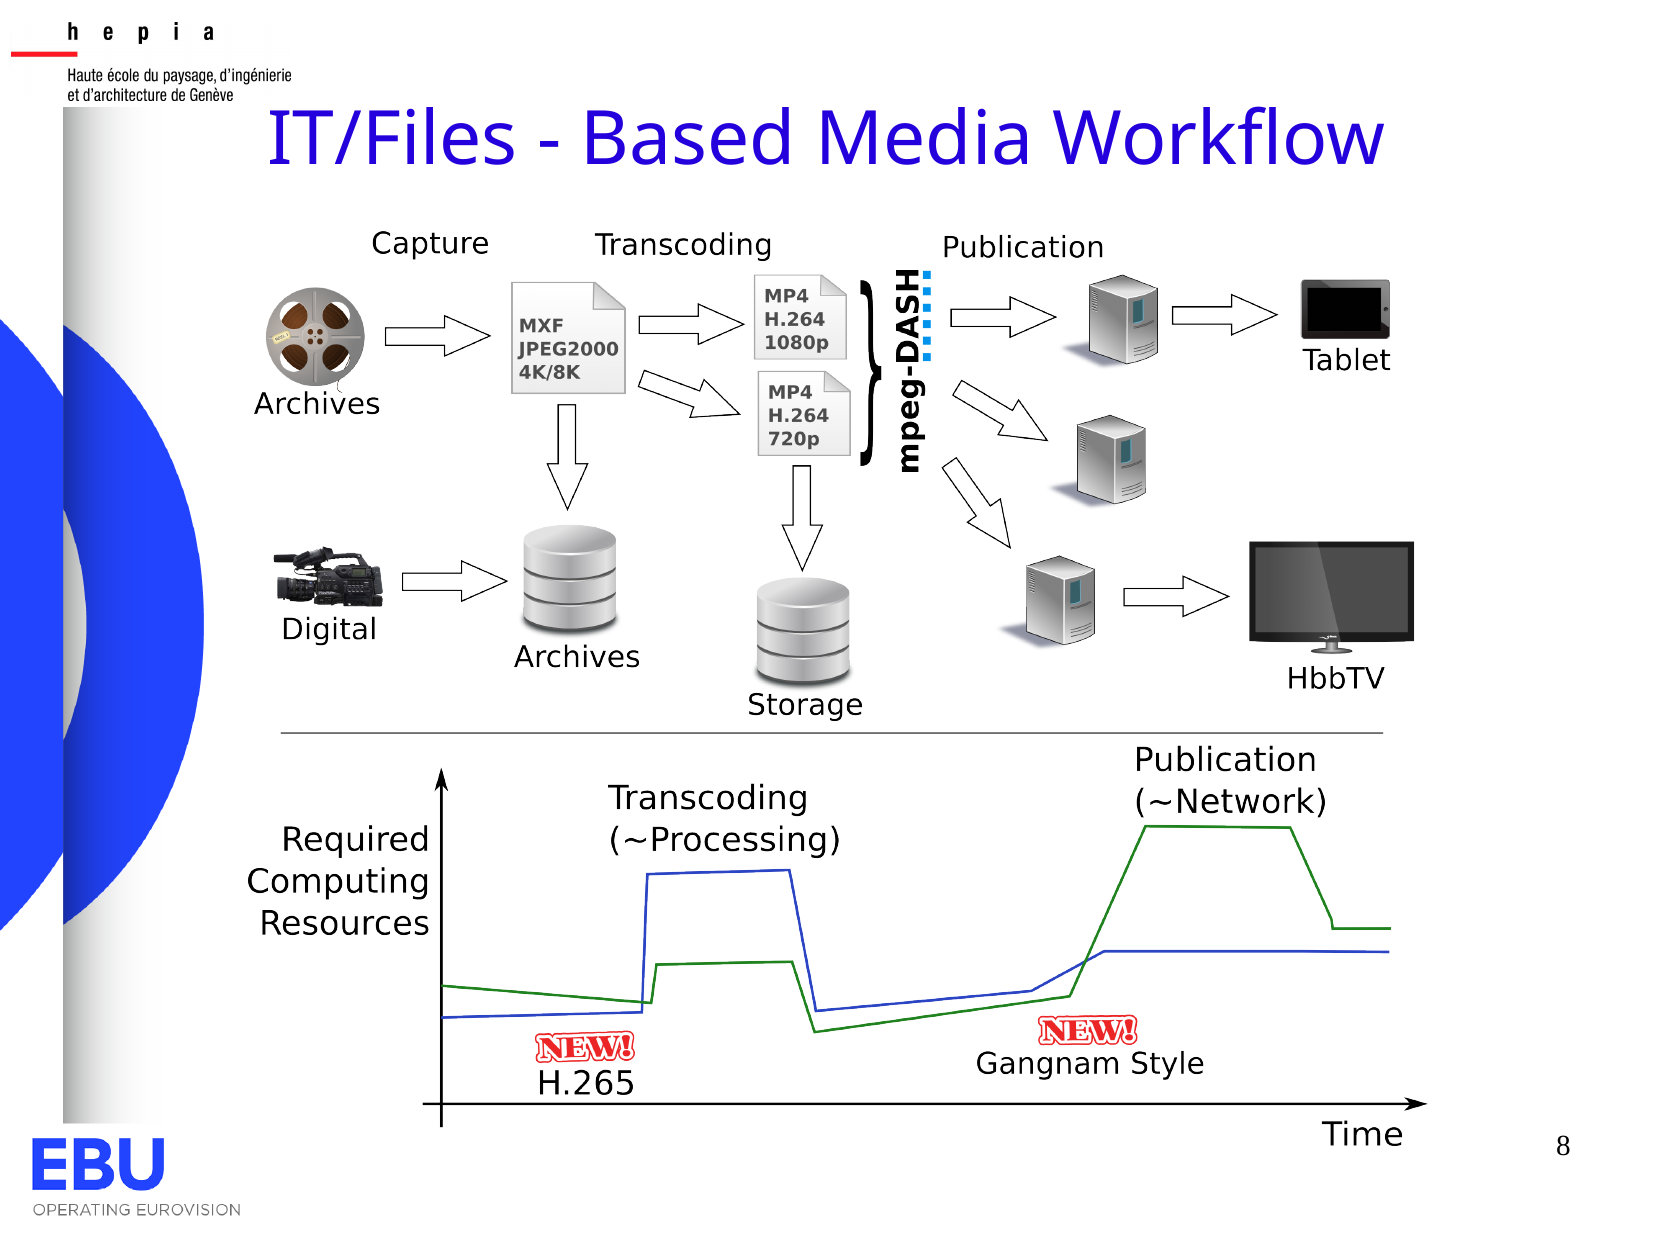

# IT/Files - Based Media Workflow
8